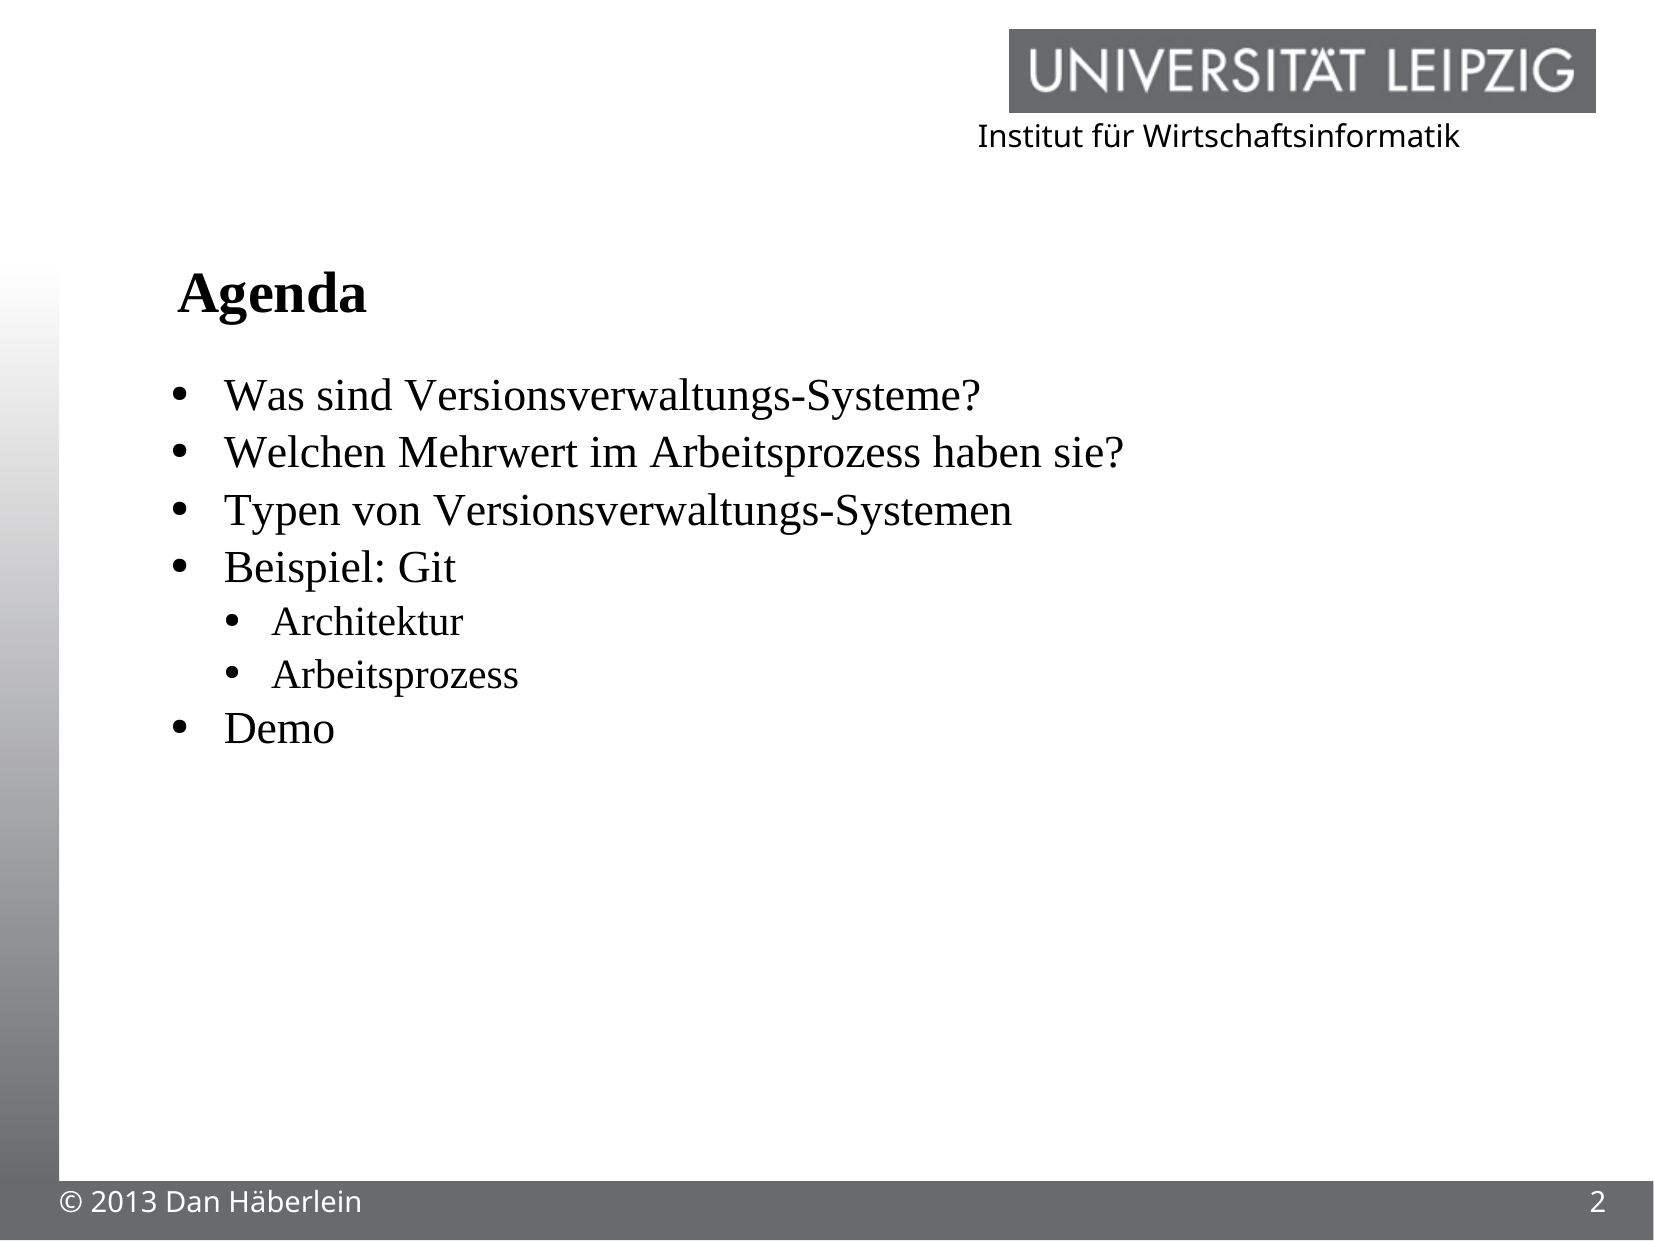

# Agenda
Was sind Versionsverwaltungs-Systeme?
Welchen Mehrwert im Arbeitsprozess haben sie?
Typen von Versionsverwaltungs-Systemen
Beispiel: Git
Architektur
Arbeitsprozess
Demo